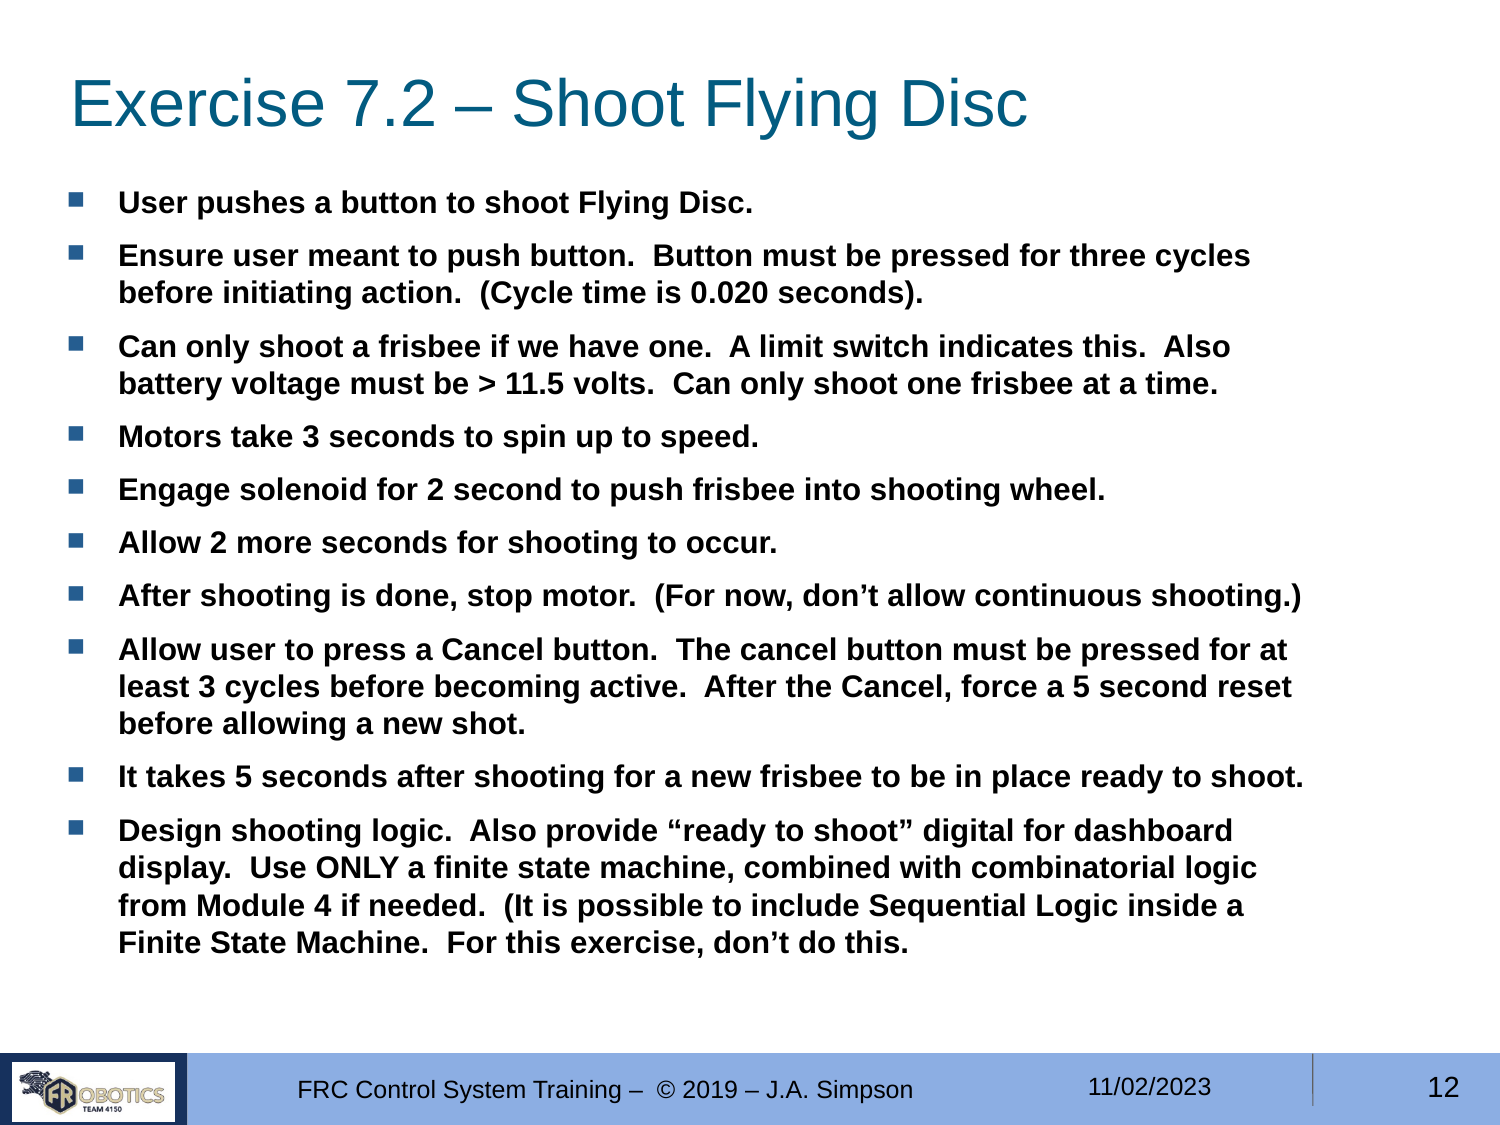

# Exercise 7.2 – Shoot Flying Disc
User pushes a button to shoot Flying Disc.
Ensure user meant to push button. Button must be pressed for three cycles before initiating action. (Cycle time is 0.020 seconds).
Can only shoot a frisbee if we have one. A limit switch indicates this. Also battery voltage must be > 11.5 volts. Can only shoot one frisbee at a time.
Motors take 3 seconds to spin up to speed.
Engage solenoid for 2 second to push frisbee into shooting wheel.
Allow 2 more seconds for shooting to occur.
After shooting is done, stop motor. (For now, don’t allow continuous shooting.)
Allow user to press a Cancel button. The cancel button must be pressed for at least 3 cycles before becoming active. After the Cancel, force a 5 second reset before allowing a new shot.
It takes 5 seconds after shooting for a new frisbee to be in place ready to shoot.
Design shooting logic. Also provide “ready to shoot” digital for dashboard display. Use ONLY a finite state machine, combined with combinatorial logic from Module 4 if needed. (It is possible to include Sequential Logic inside a Finite State Machine. For this exercise, don’t do this.
11/02/2023
FRC Control System Training – © 2019 – J.A. Simpson